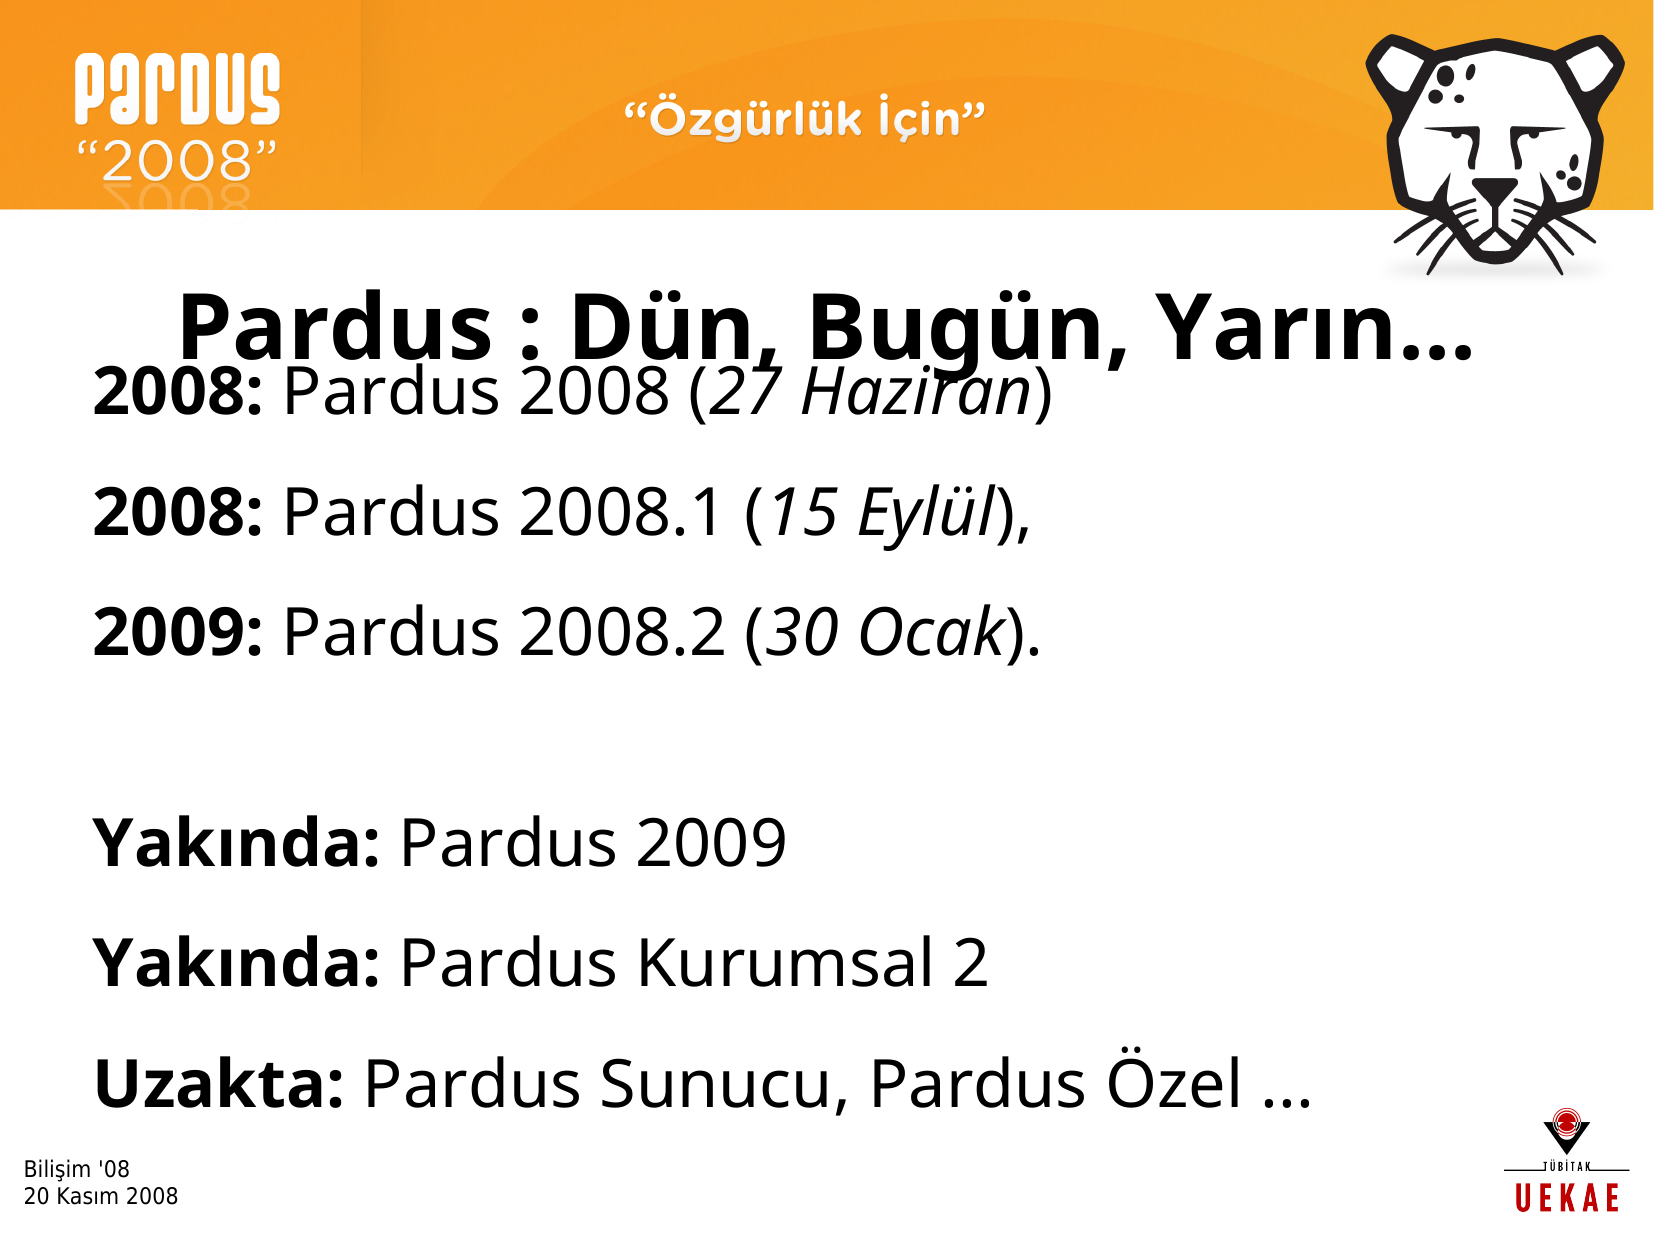

# Pardus : Dün, Bugün, Yarın...
2008: Pardus 2008 (27 Haziran)
2008: Pardus 2008.1 (15 Eylül),
2009: Pardus 2008.2 (30 Ocak).
Yakında: Pardus 2009
Yakında: Pardus Kurumsal 2
Uzakta: Pardus Sunucu, Pardus Özel ...